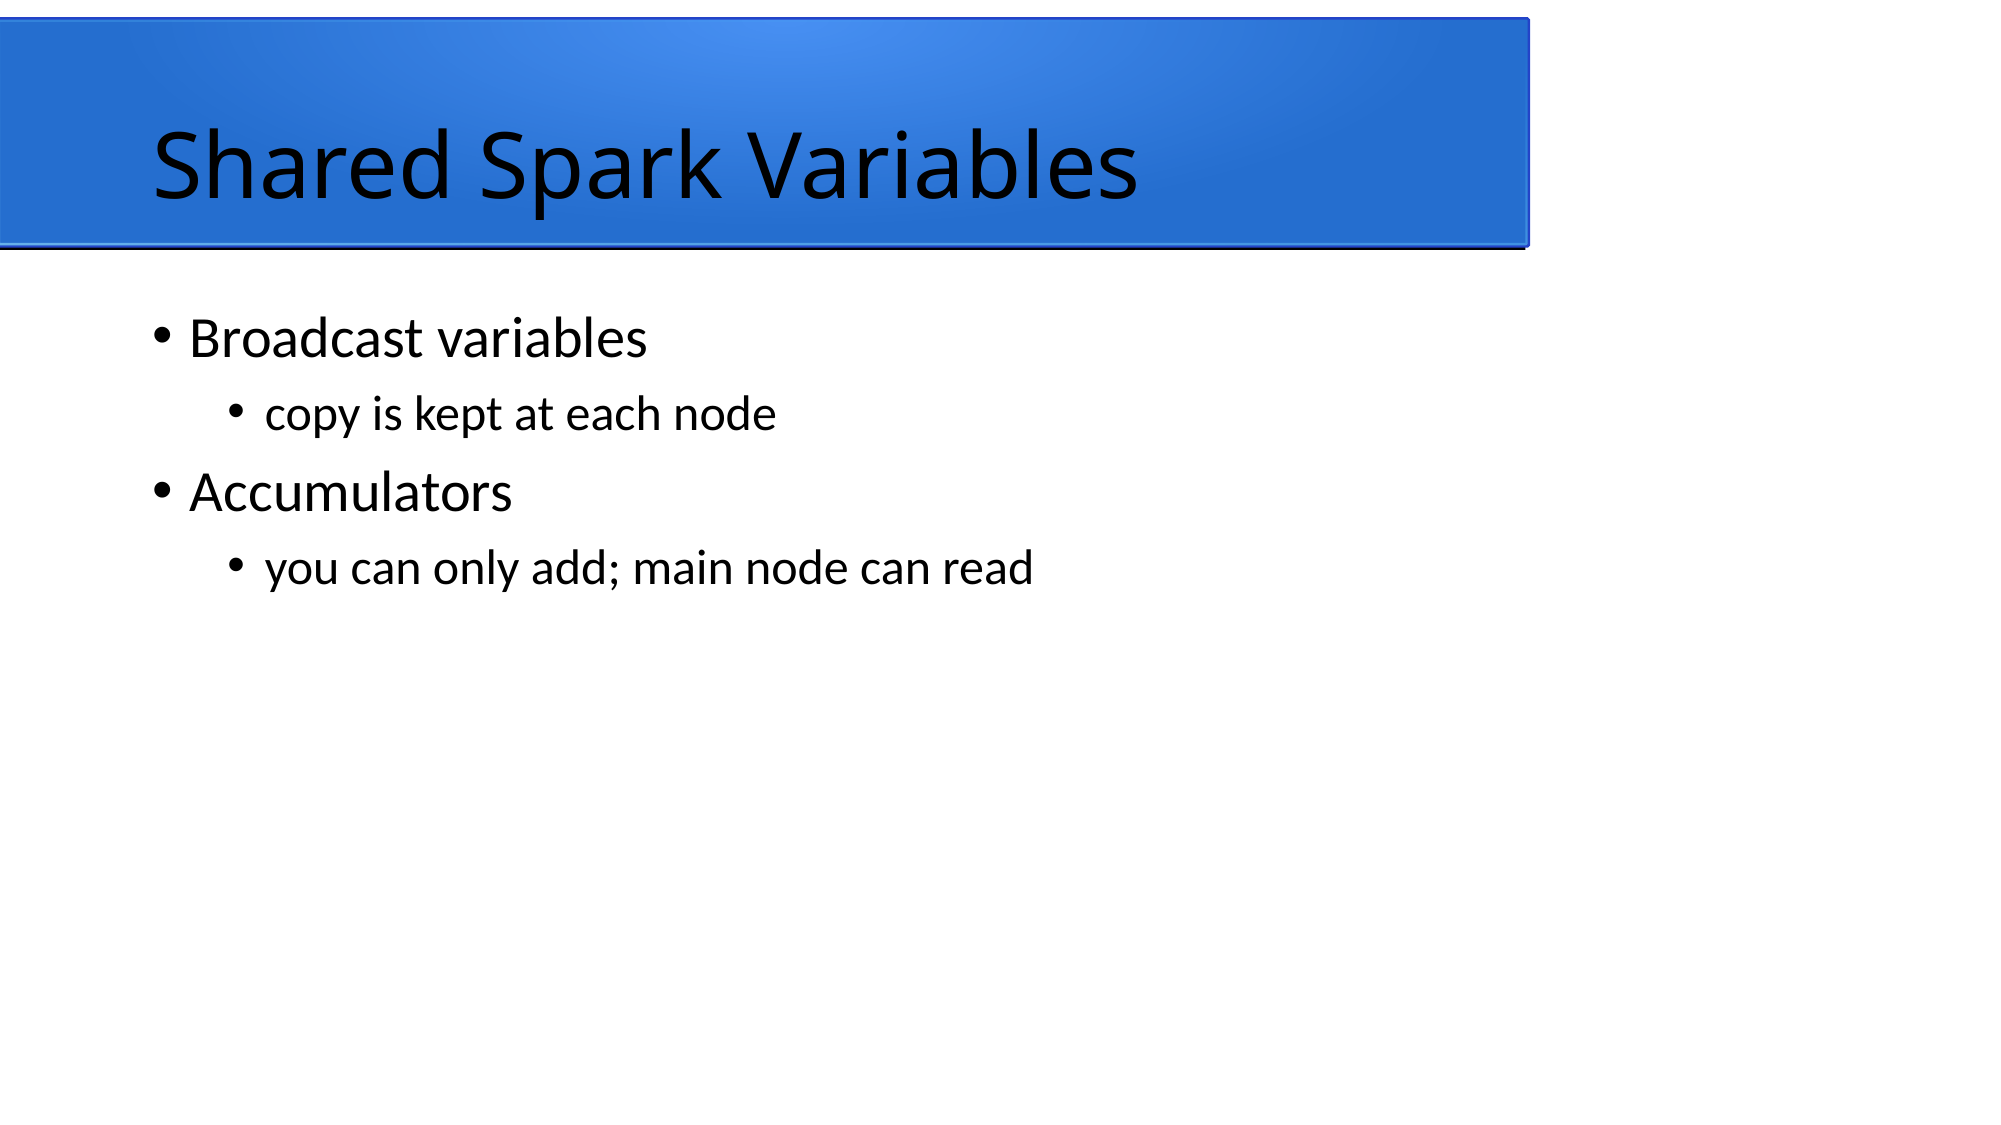

# Shared Spark Variables
Broadcast variables
copy is kept at each node
Accumulators
you can only add; main node can read